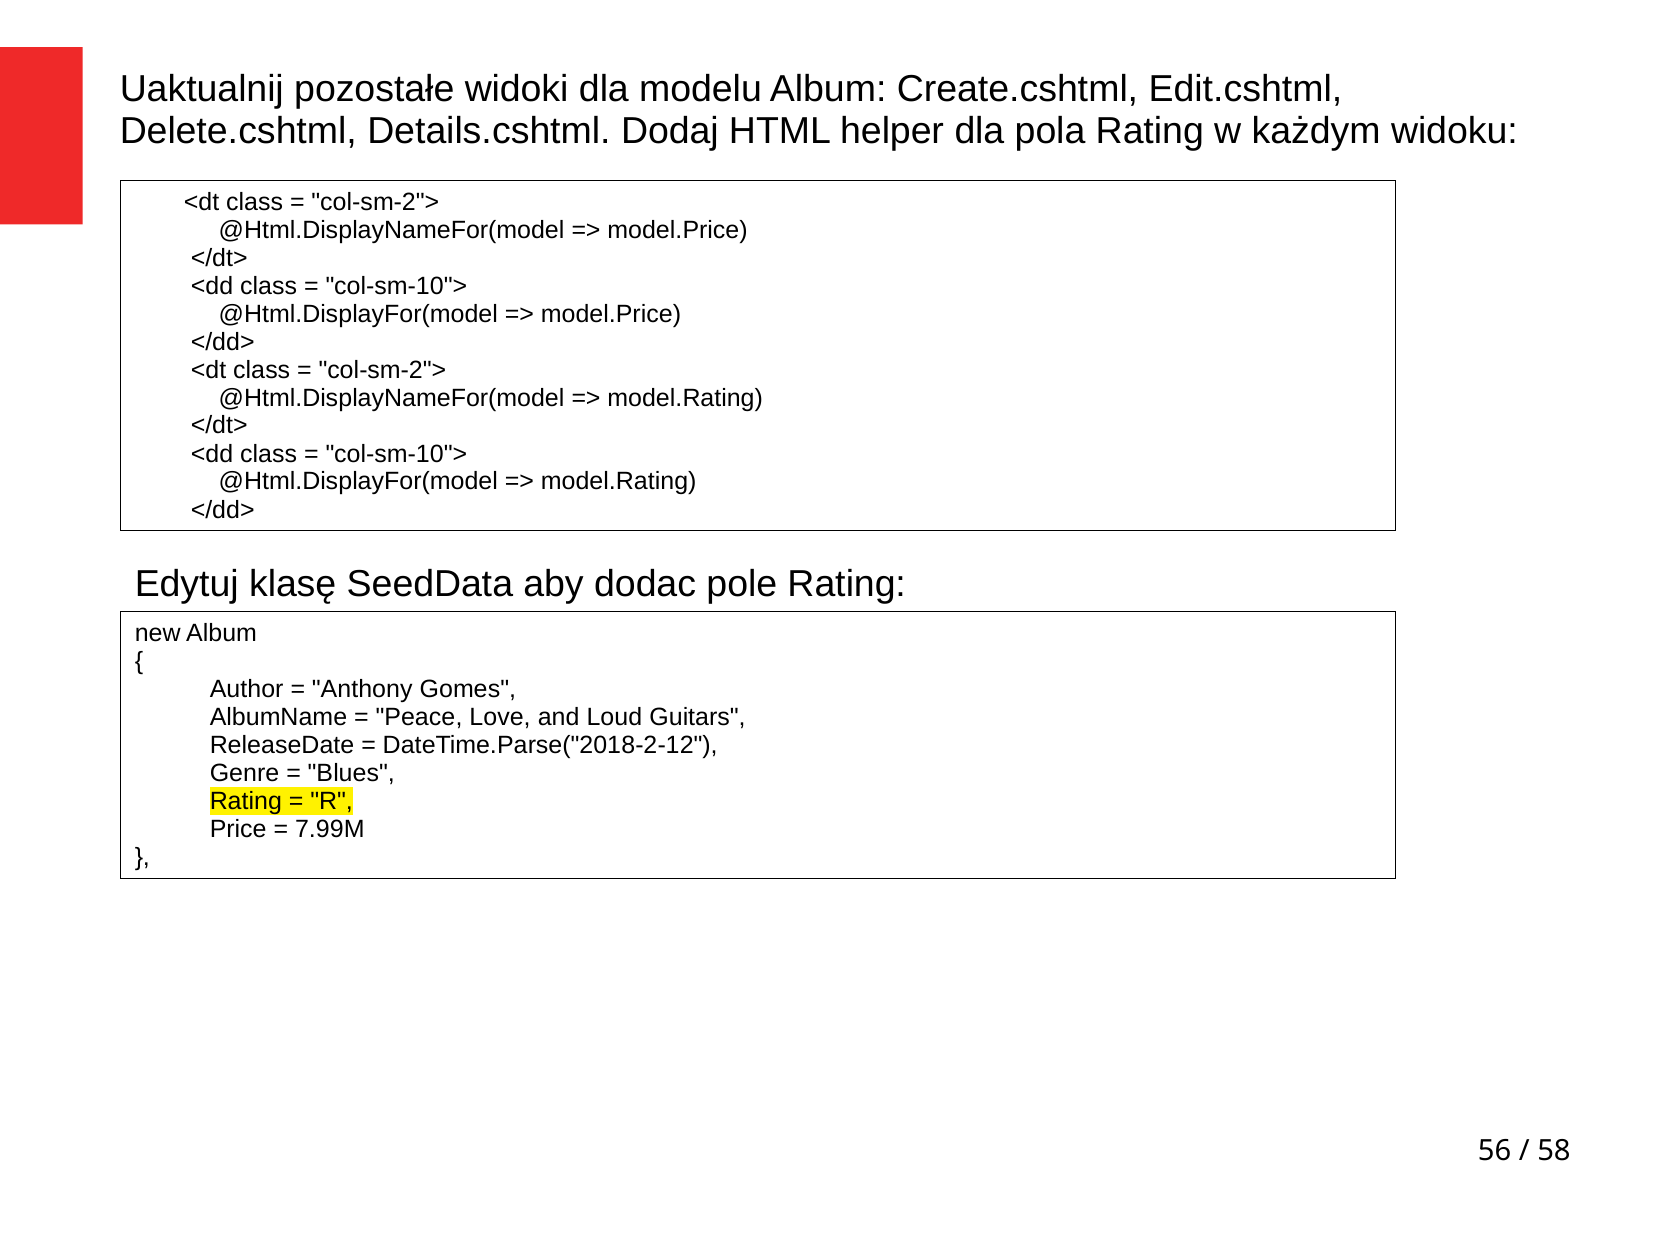

Uaktualnij pozostałe widoki dla modelu Album: Create.cshtml, Edit.cshtml, Delete.cshtml, Details.cshtml. Dodaj HTML helper dla pola Rating w każdym widoku:
 <dt class = "col-sm-2">
 @Html.DisplayNameFor(model => model.Price)
 </dt>
 <dd class = "col-sm-10">
 @Html.DisplayFor(model => model.Price)
 </dd>
 <dt class = "col-sm-2">
 @Html.DisplayNameFor(model => model.Rating)
 </dt>
 <dd class = "col-sm-10">
 @Html.DisplayFor(model => model.Rating)
 </dd>
Edytuj klasę SeedData aby dodac pole Rating:
new Album
{
	Author = "Anthony Gomes",
	AlbumName = "Peace, Love, and Loud Guitars",
	ReleaseDate = DateTime.Parse("2018-2-12"),
	Genre = "Blues",
	Rating = "R",
	Price = 7.99M
},
56